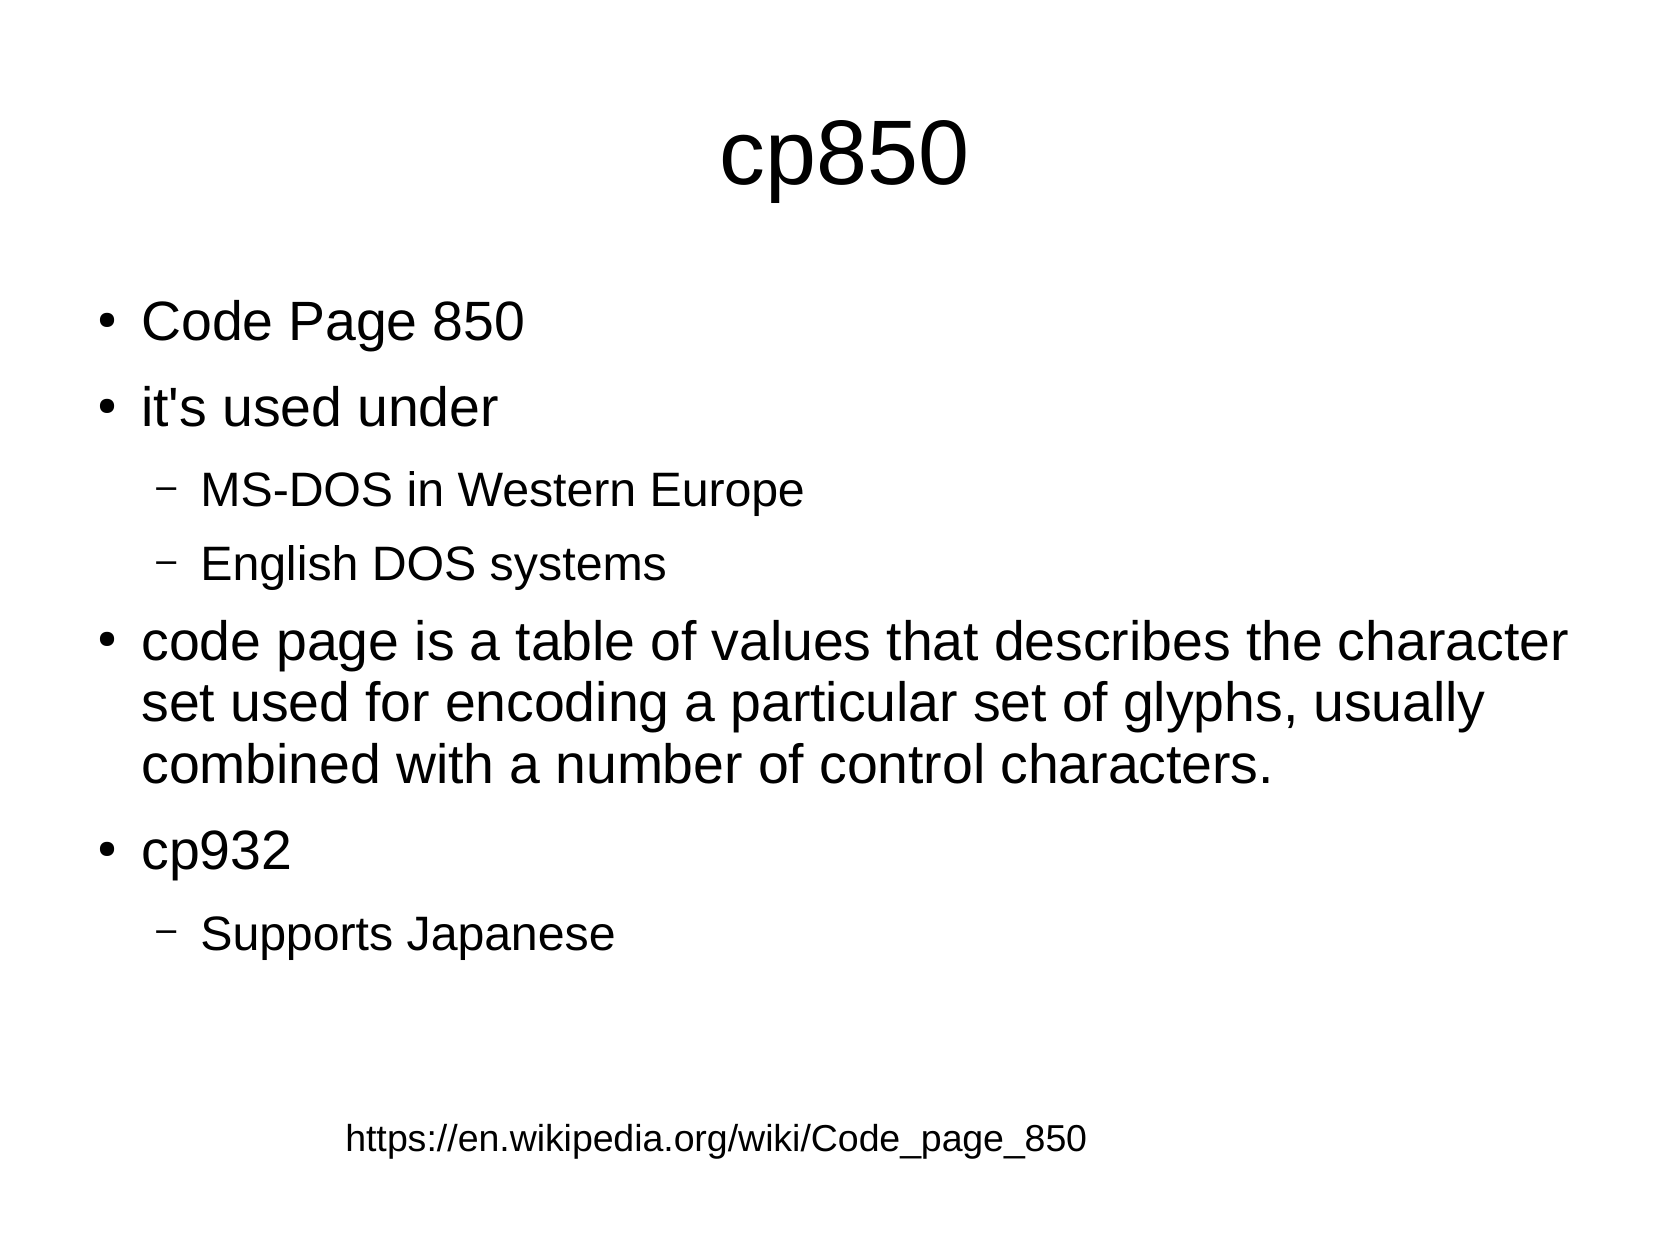

# cp850
Code Page 850
it's used under
MS-DOS in Western Europe
English DOS systems
code page is a table of values that describes the character set used for encoding a particular set of glyphs, usually combined with a number of control characters.
cp932
Supports Japanese
https://en.wikipedia.org/wiki/Code_page_850